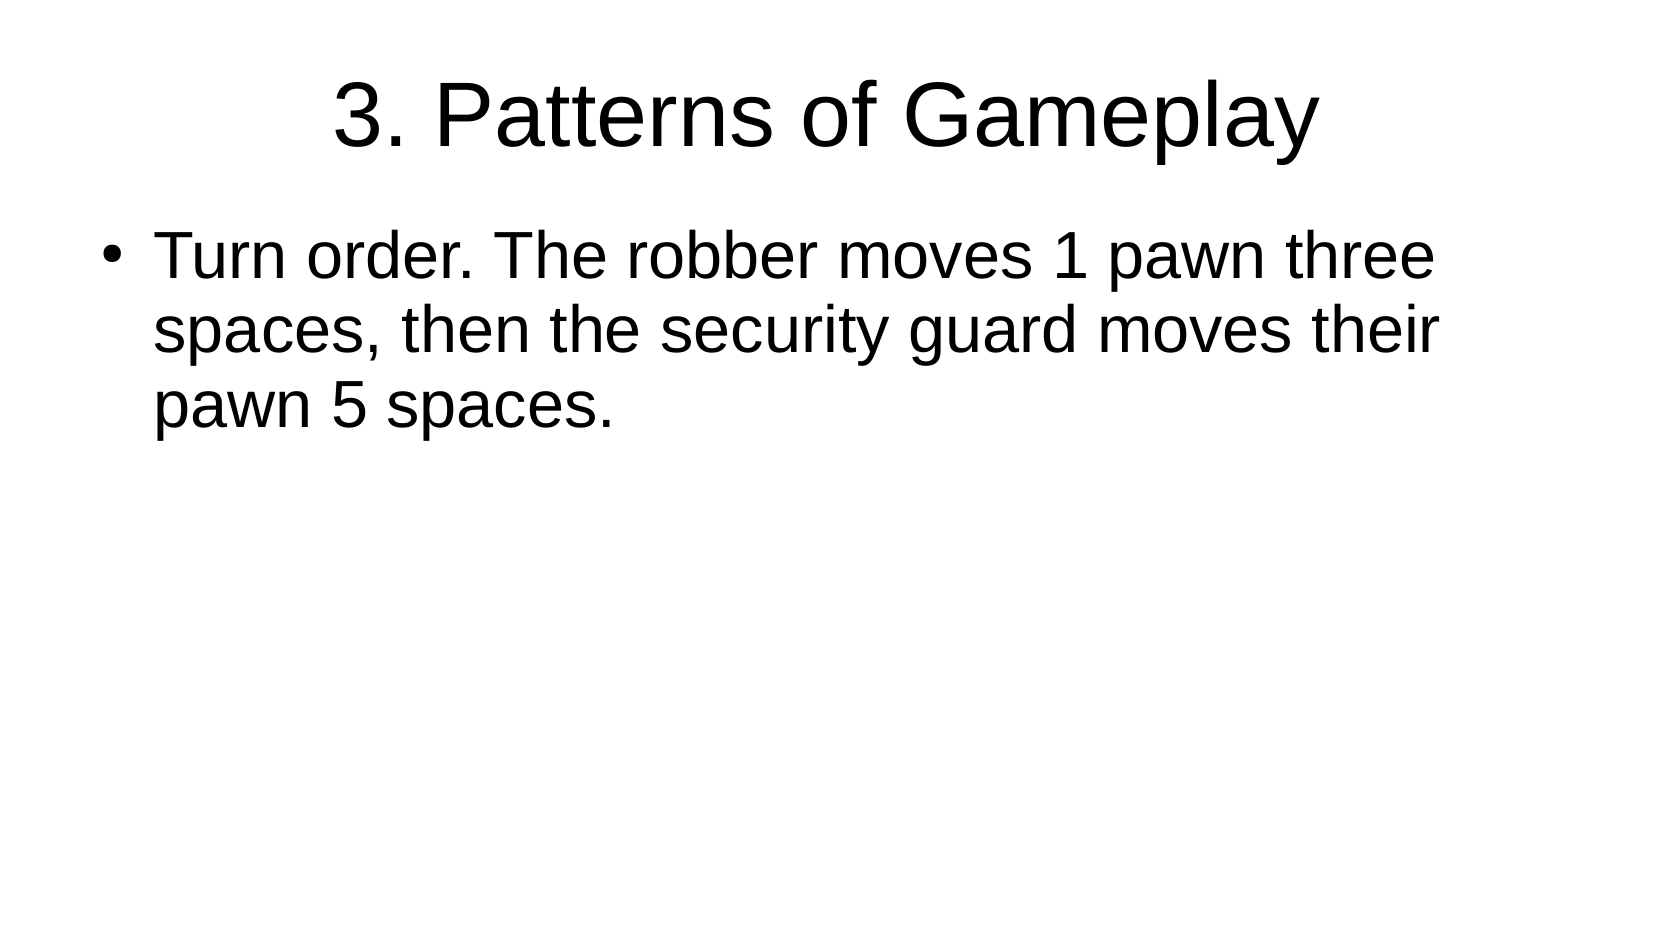

# 3. Patterns of Gameplay
Turn order. The robber moves 1 pawn three spaces, then the security guard moves their pawn 5 spaces.